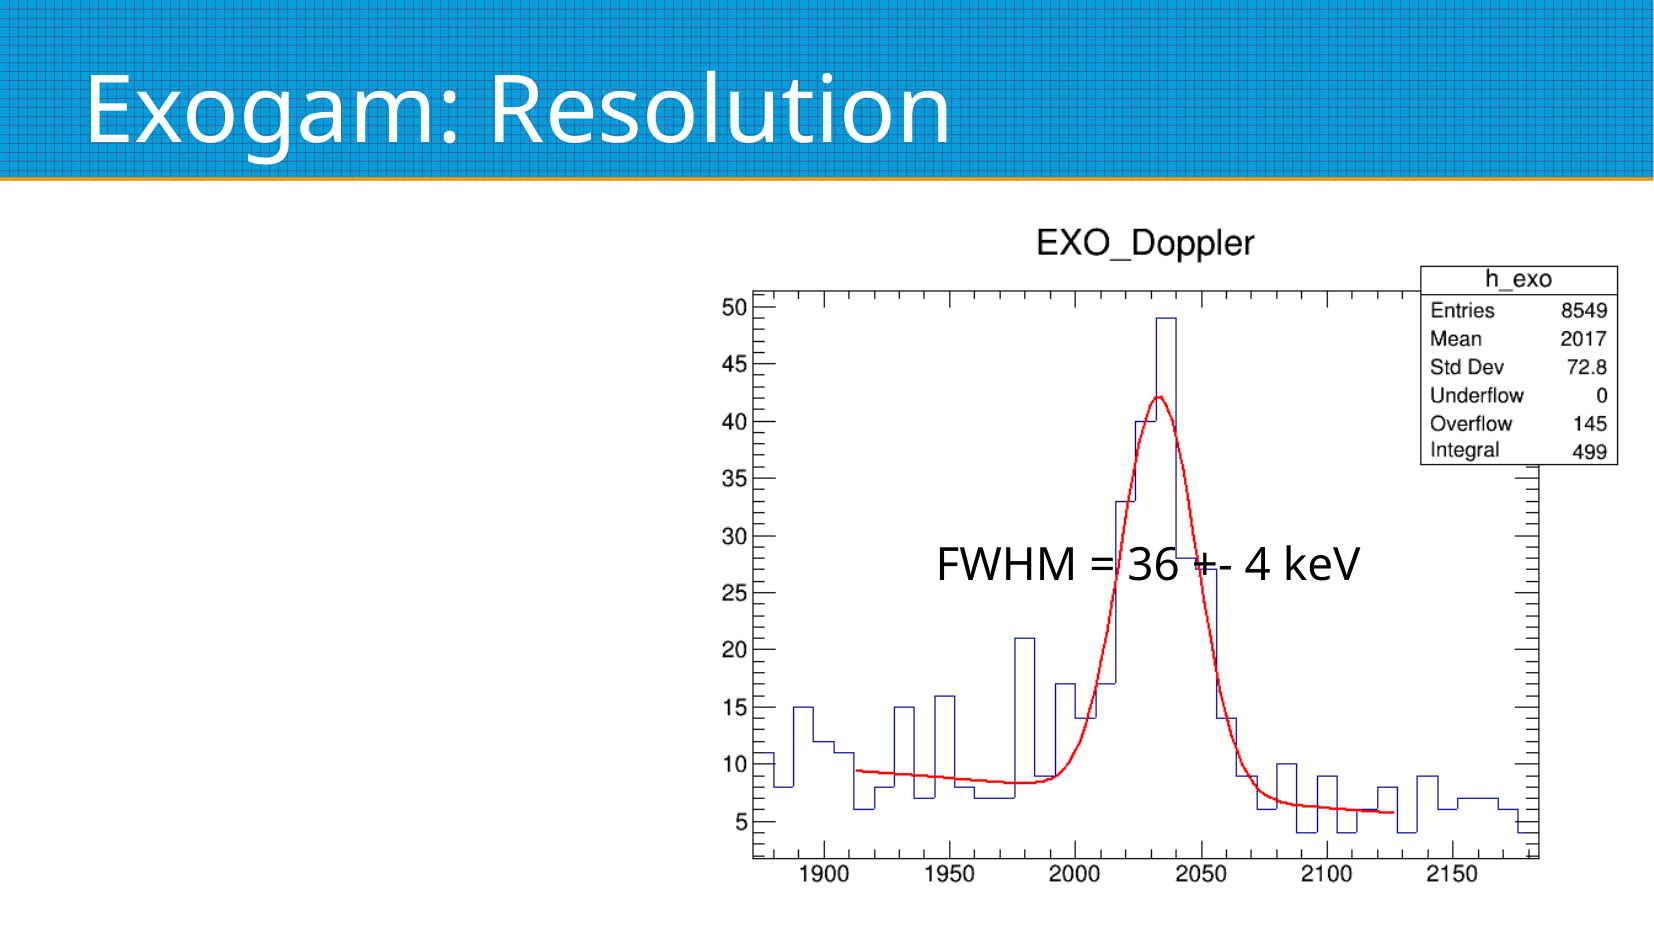

# Exogam: Resolution
FWHM = 36 +- 4 keV